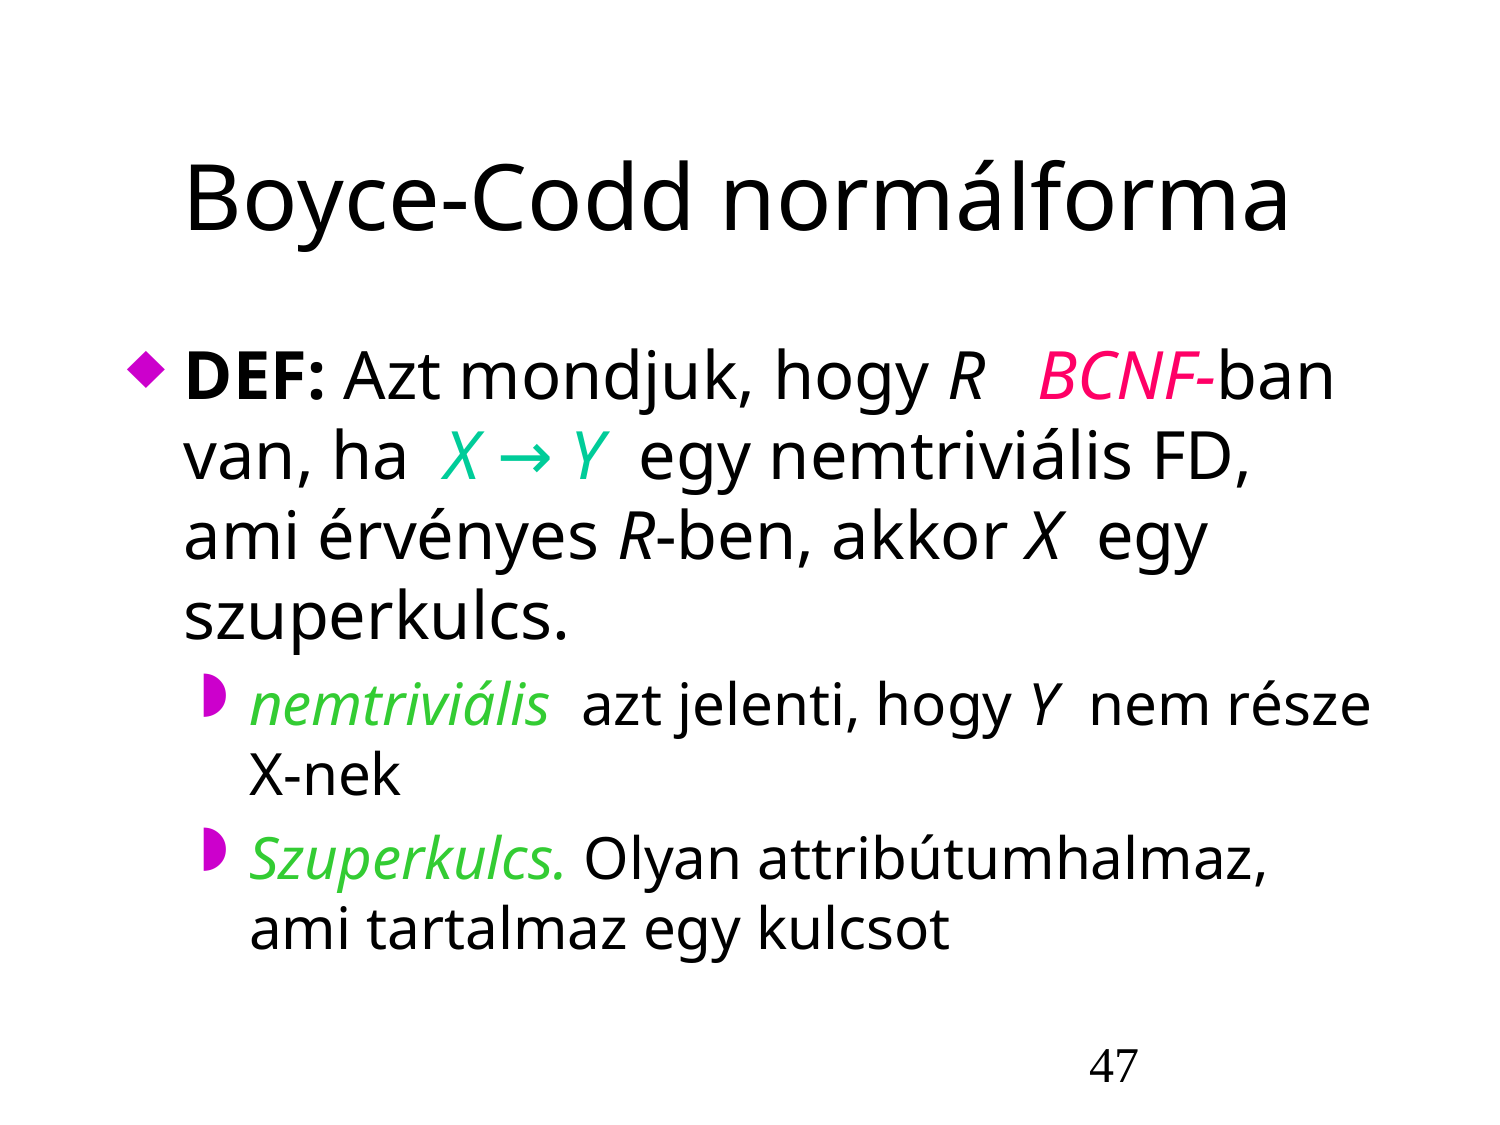

# Boyce-Codd normálforma
DEF: Azt mondjuk, hogy R BCNF-ban van, ha X → Y egy nemtriviális FD, ami érvényes R-ben, akkor X egy szuper­kulcs.
nemtriviális azt jelenti, hogy Y nem része X-nek
Szuperkulcs. Olyan attribútumhalmaz, ami tartalmaz egy kulcsot
47